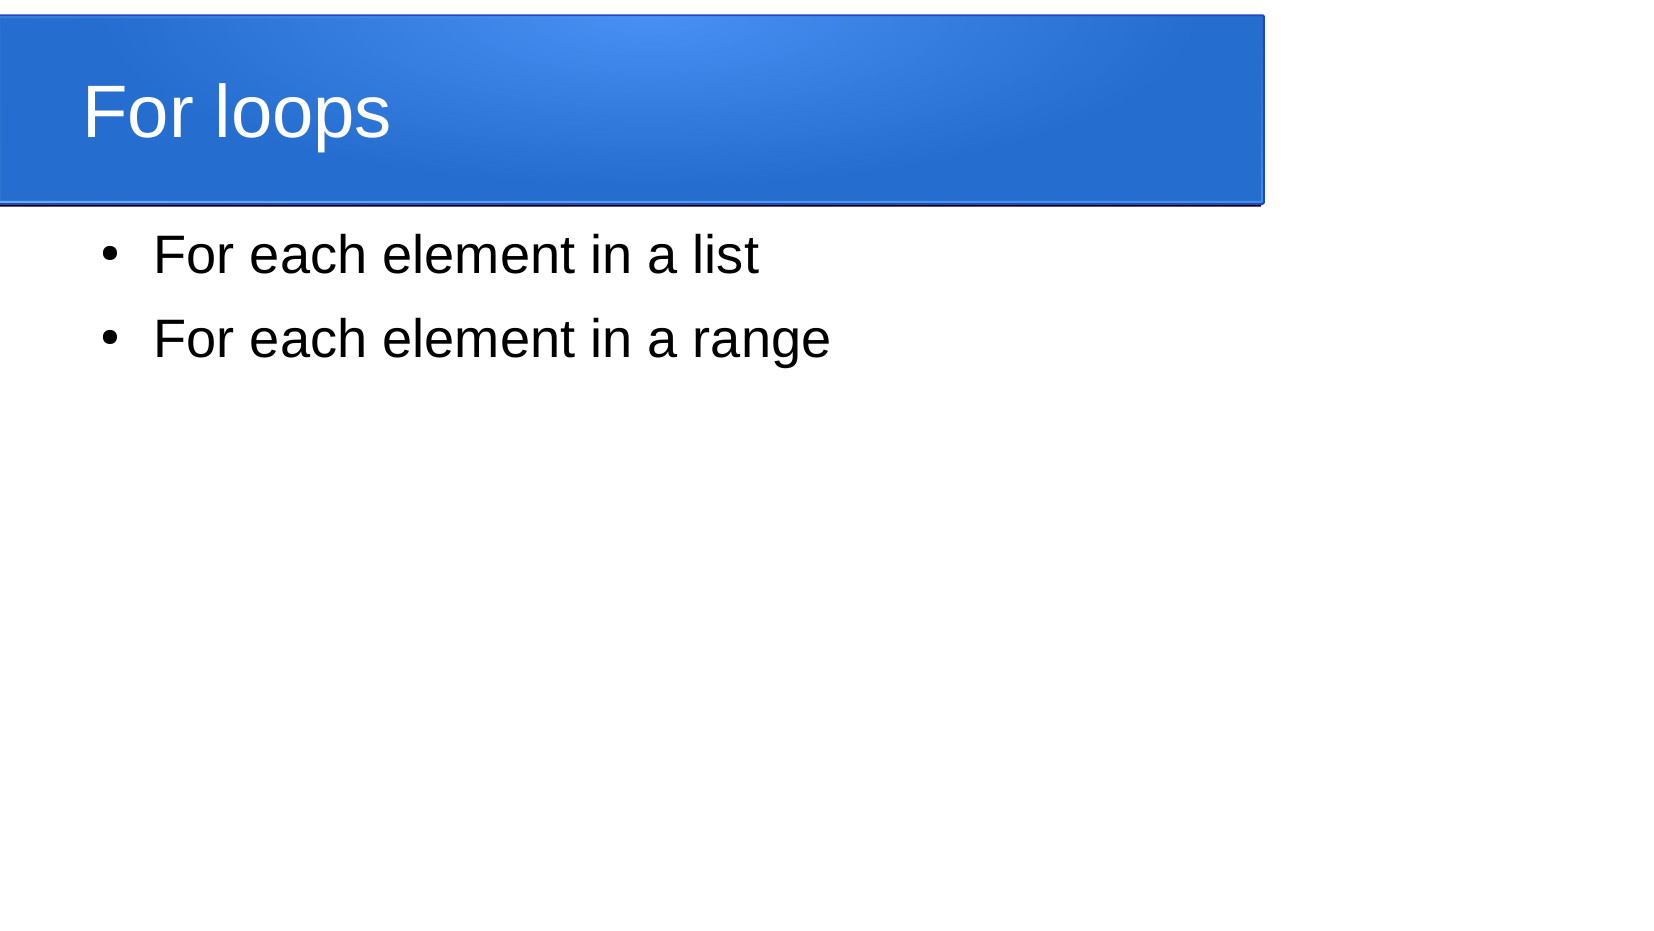

# For loops
For each element in a list
For each element in a range